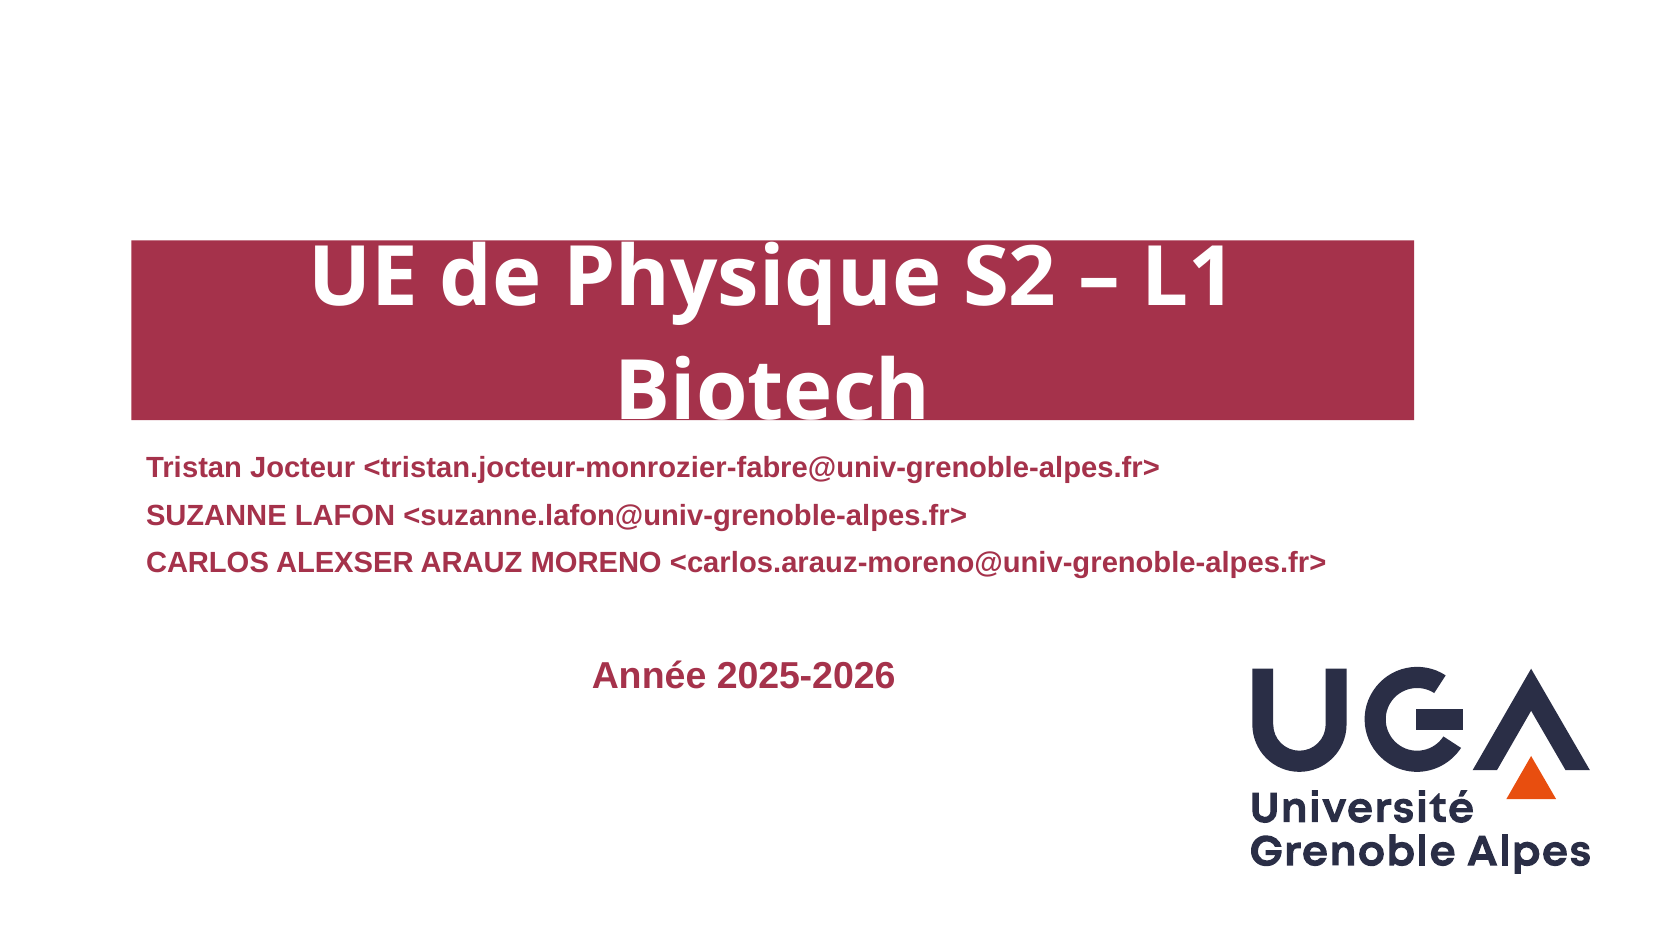

UE de Physique S2 – L1 Biotech
Tristan Jocteur <tristan.jocteur-monrozier-fabre@univ-grenoble-alpes.fr>
SUZANNE LAFON <suzanne.lafon@univ-grenoble-alpes.fr>
CARLOS ALEXSER ARAUZ MORENO <carlos.arauz-moreno@univ-grenoble-alpes.fr>
Année 2025-2026